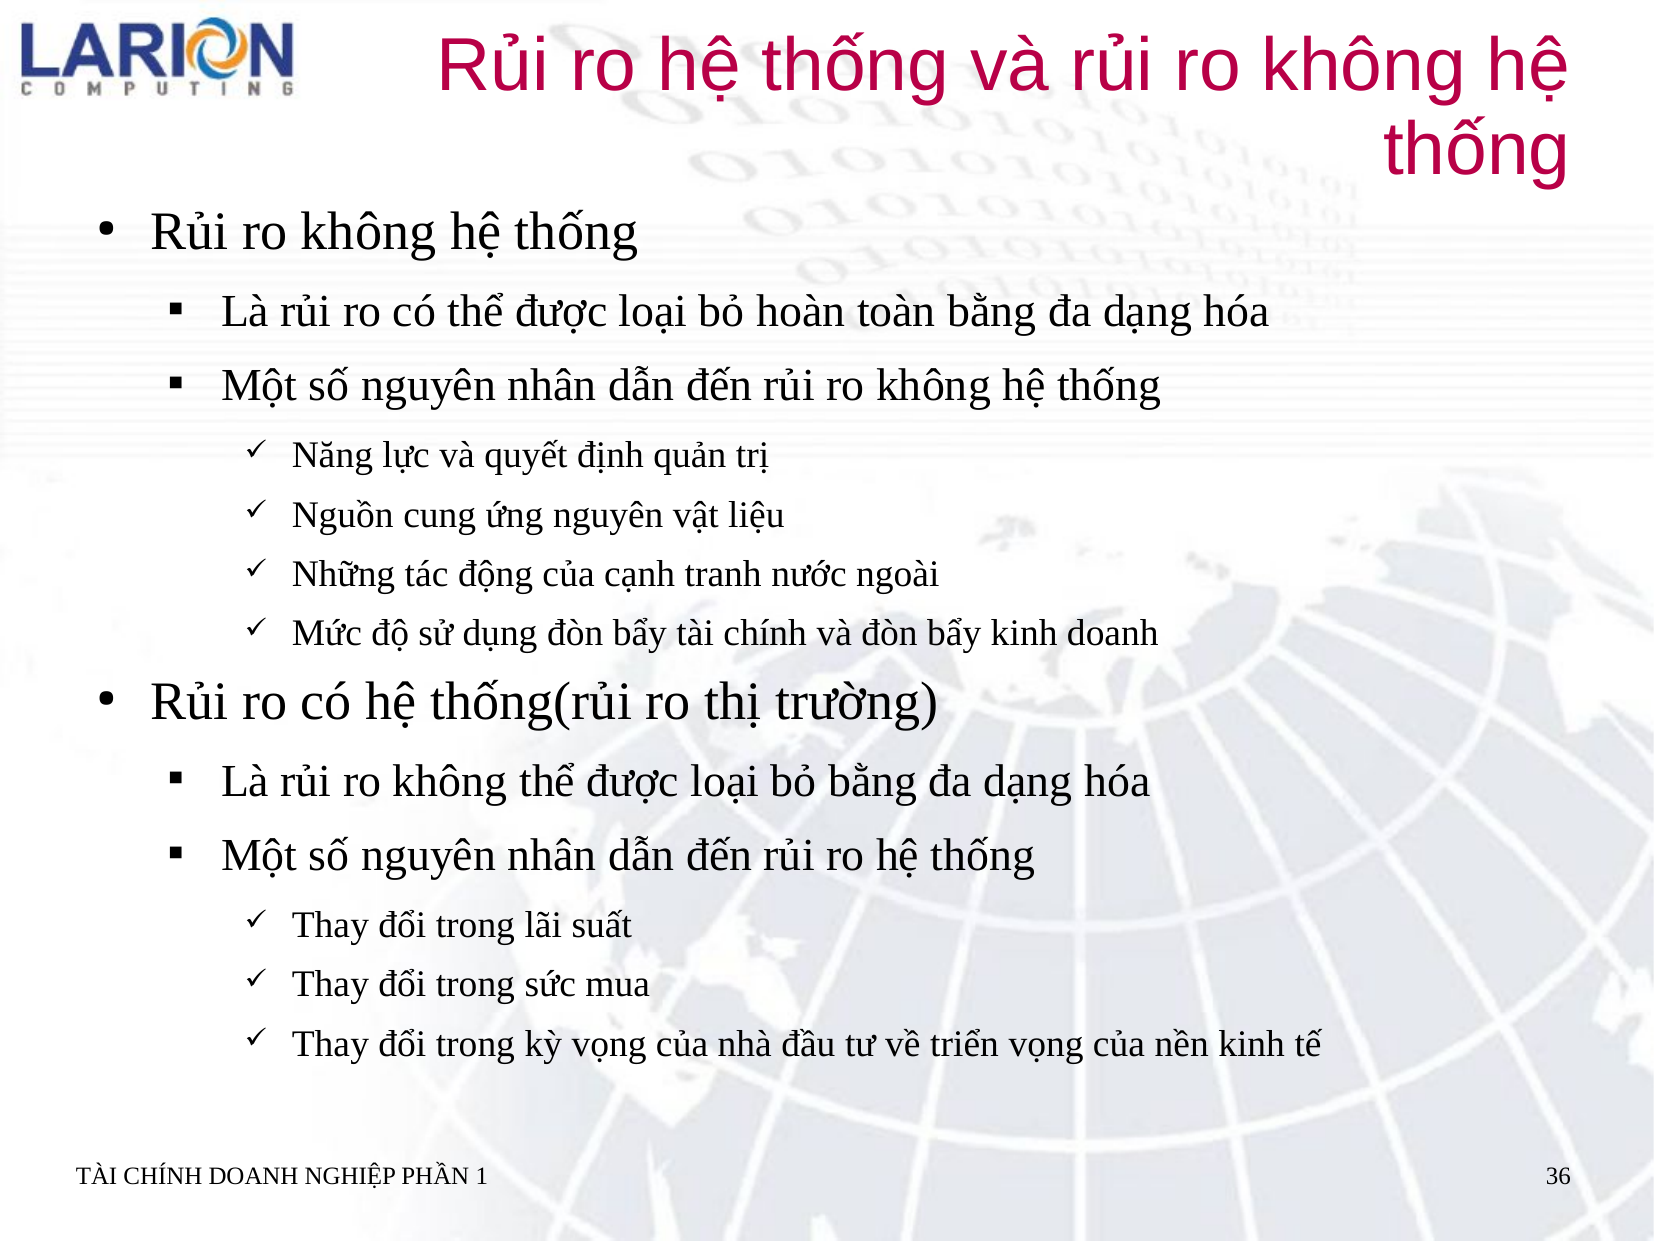

# Rủi ro hệ thống và rủi ro không hệ thống
Rủi ro không hệ thống
Là rủi ro có thể được loại bỏ hoàn toàn bằng đa dạng hóa
Một số nguyên nhân dẫn đến rủi ro không hệ thống
Năng lực và quyết định quản trị
Nguồn cung ứng nguyên vật liệu
Những tác động của cạnh tranh nước ngoài
Mức độ sử dụng đòn bẩy tài chính và đòn bẩy kinh doanh
Rủi ro có hệ thống(rủi ro thị trường)
Là rủi ro không thể được loại bỏ bằng đa dạng hóa
Một số nguyên nhân dẫn đến rủi ro hệ thống
Thay đổi trong lãi suất
Thay đổi trong sức mua
Thay đổi trong kỳ vọng của nhà đầu tư về triển vọng của nền kinh tế
TÀI CHÍNH DOANH NGHIỆP PHẦN 1
36